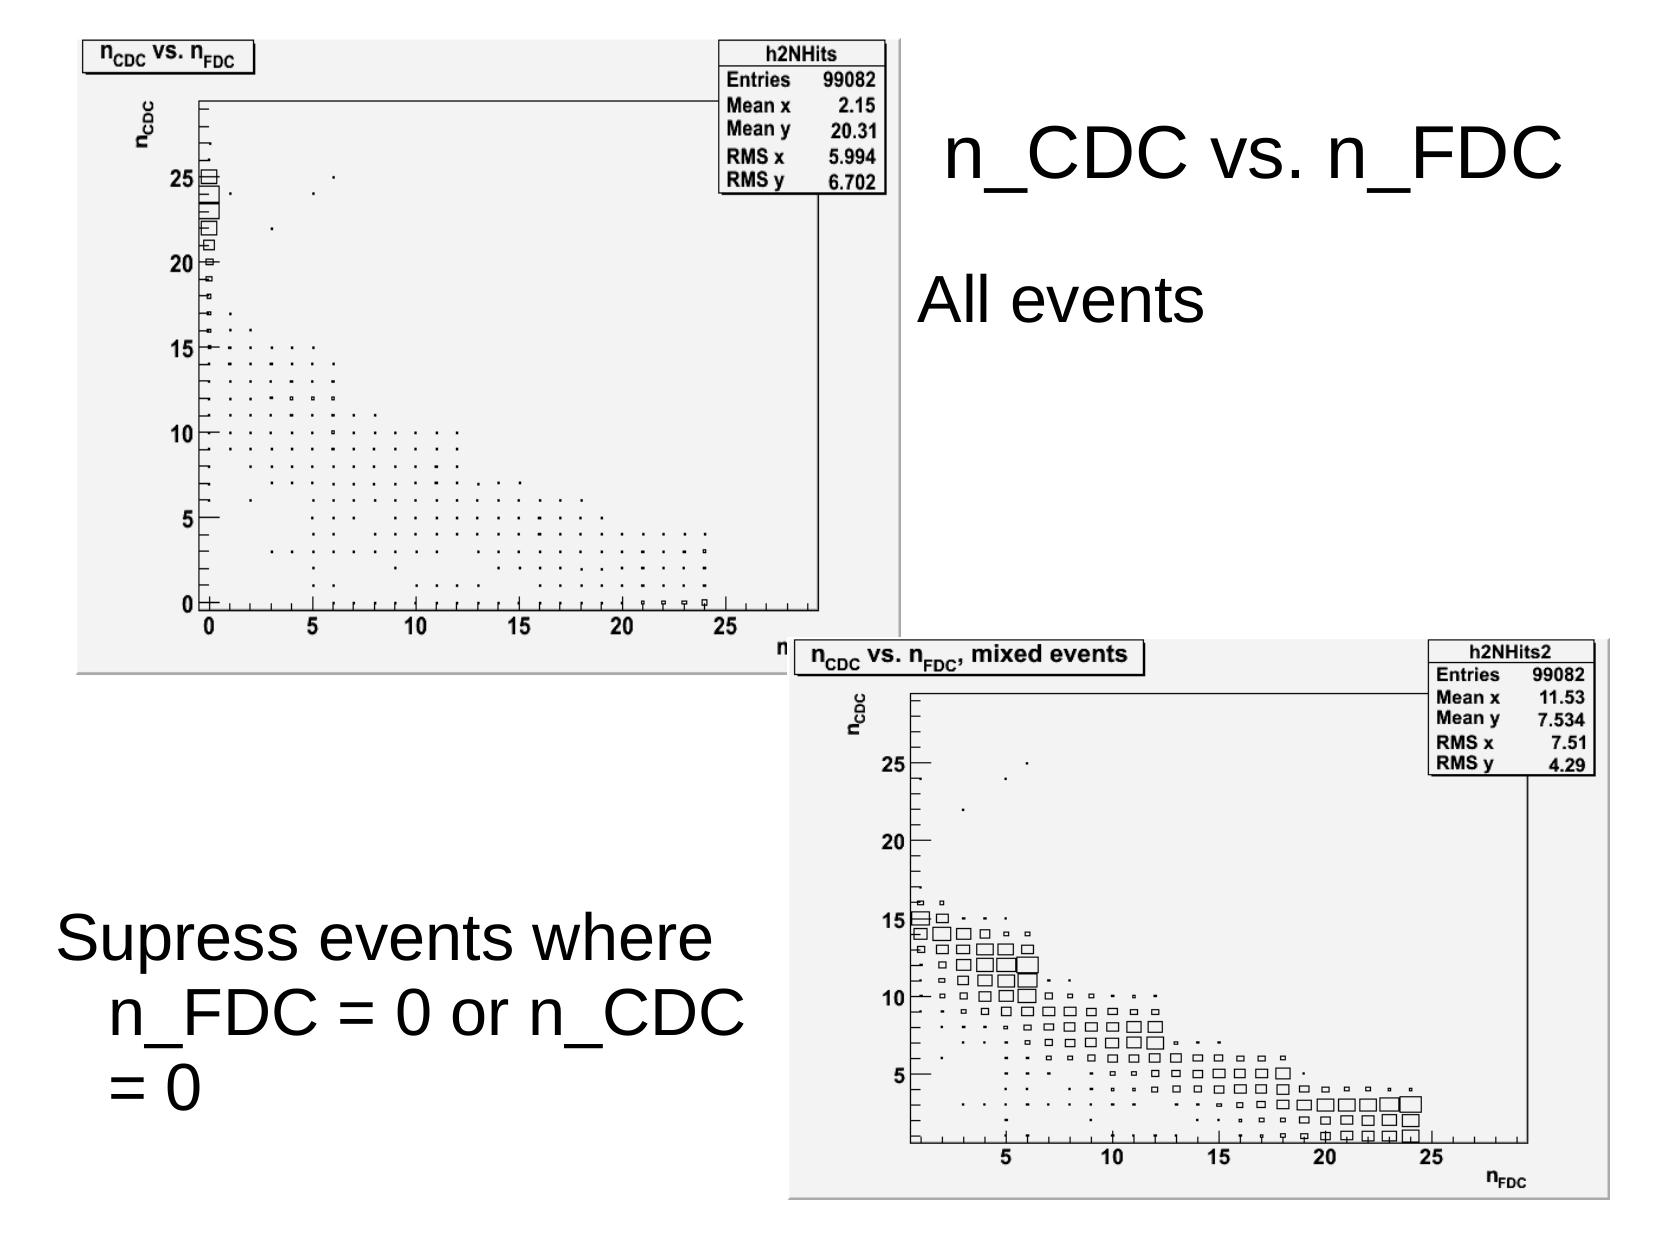

n_CDC vs. n_FDC
All events
# Supress events where n_FDC = 0 or n_CDC = 0